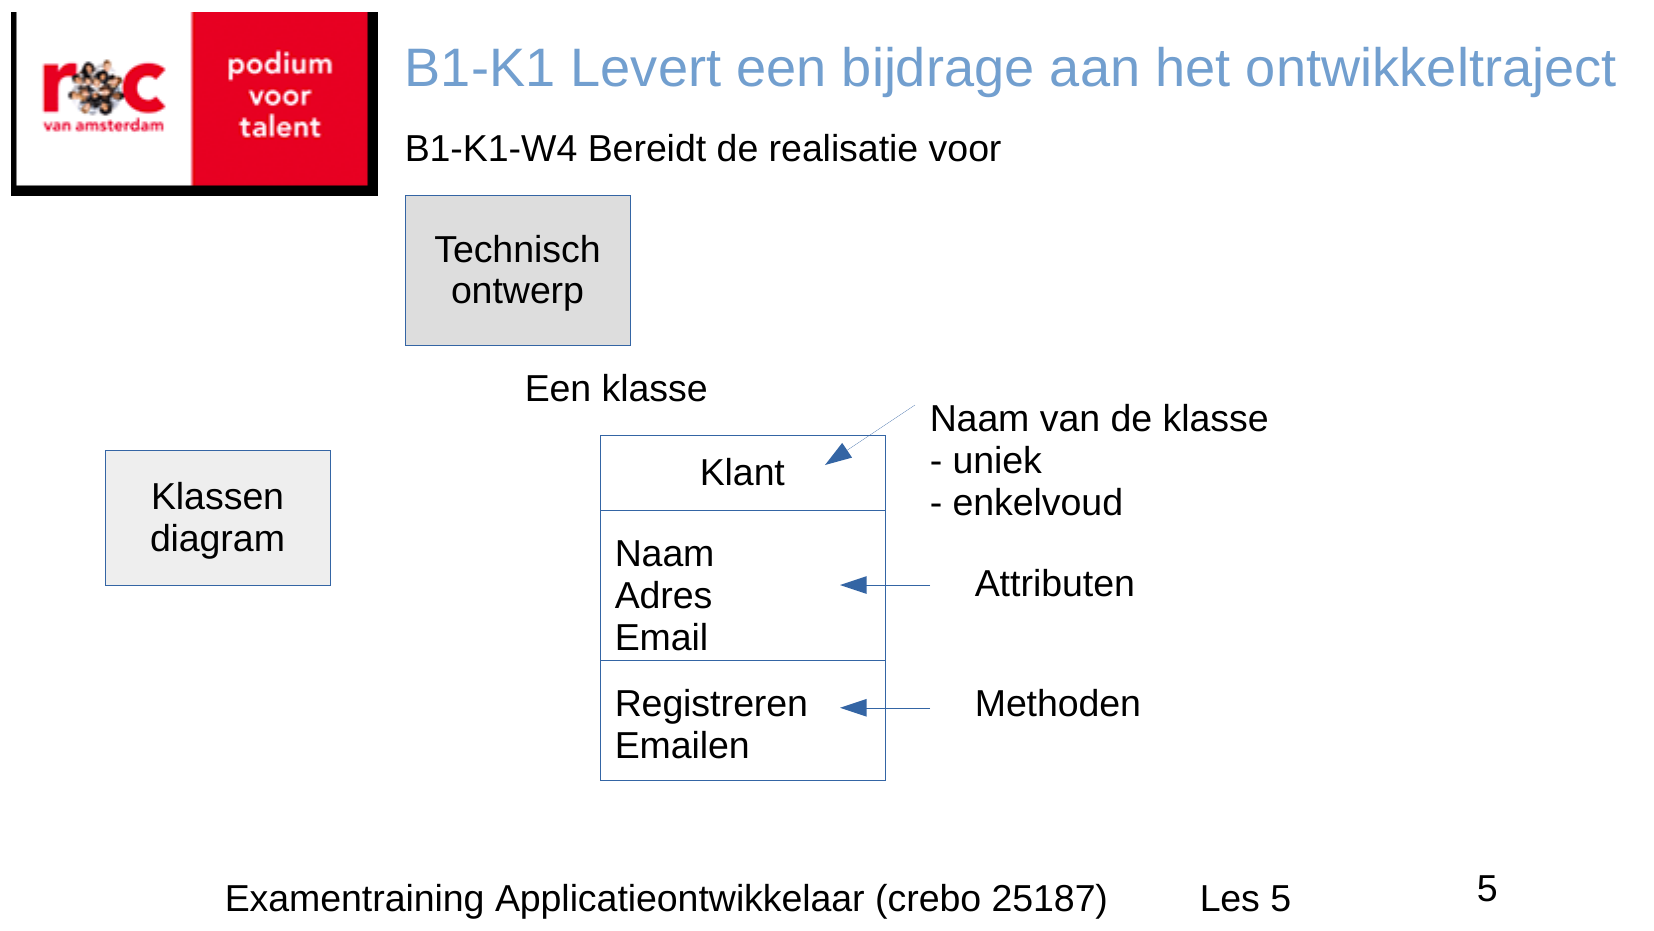

B1-K1 Levert een bijdrage aan het ontwikkeltraject
B1-K1-W4 Bereidt de realisatie voor
Technisch
ontwerp
Een klasse
Naam van de klasse
- uniek
- enkelvoud
Klant
Klassen
diagram
Naam
Adres
Email
Attributen
Registreren
Emailen
Methoden
Examentraining Applicatieontwikkelaar (crebo 25187)
Les 5